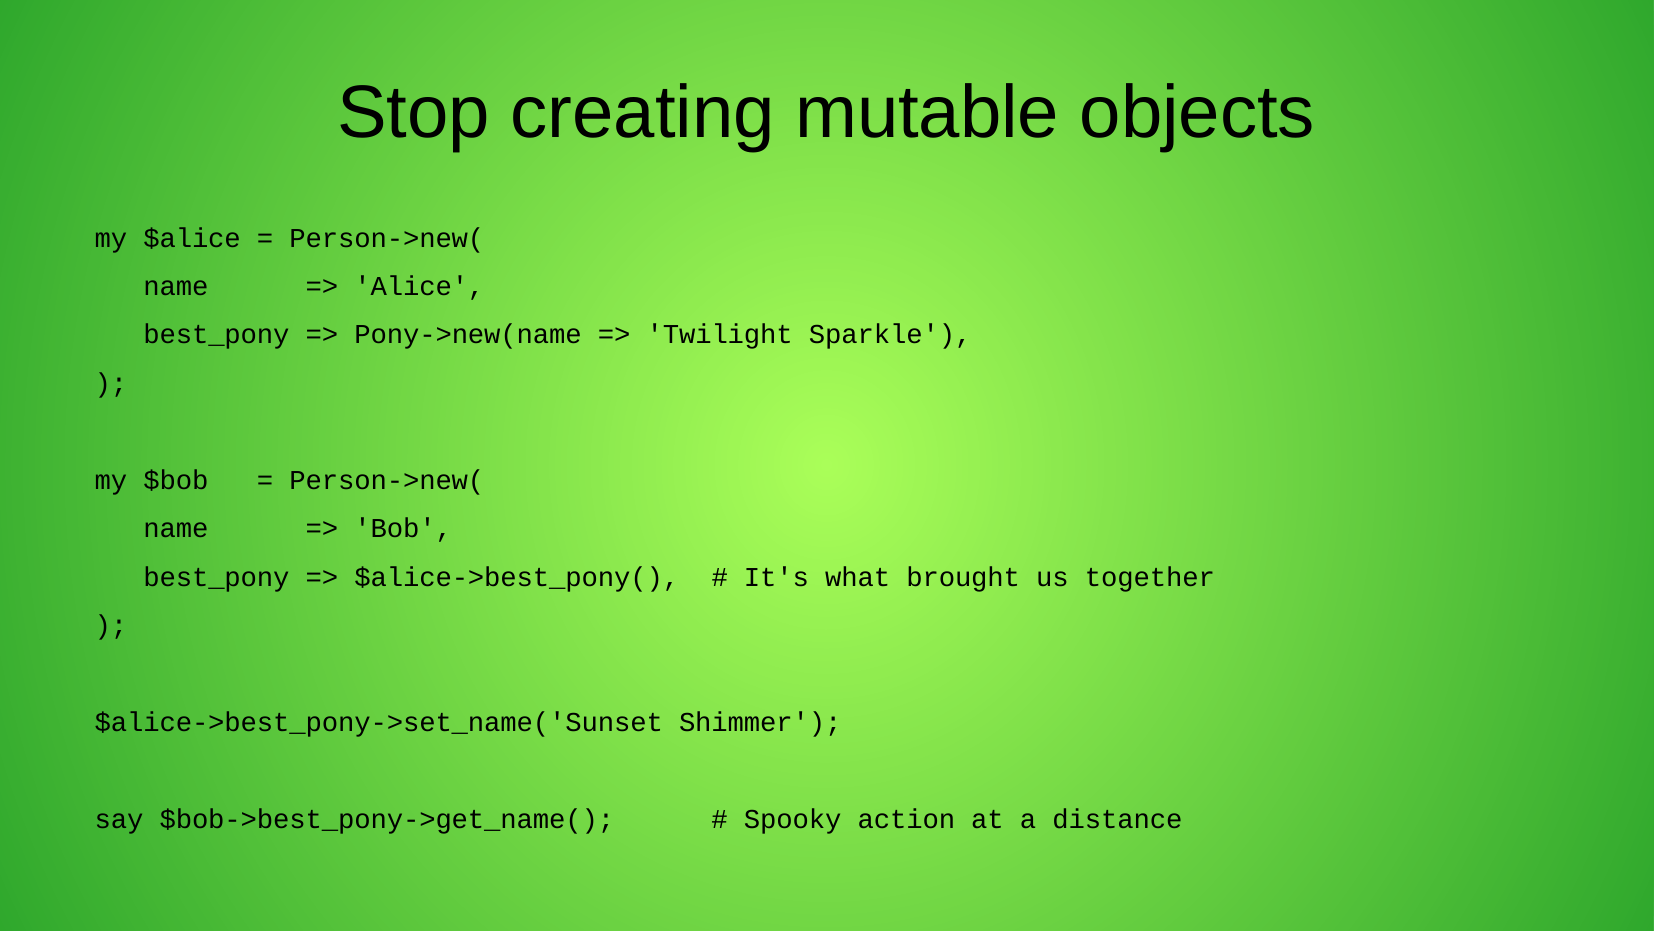

# Stop creating mutable objects
my $alice = Person->new(
 name => 'Alice',
 best_pony => Pony->new(name => 'Twilight Sparkle'),
);
my $bob = Person->new(
 name => 'Bob',
 best_pony => $alice->best_pony(), # It's what brought us together
);
$alice->best_pony->set_name('Sunset Shimmer');
say $bob->best_pony->get_name(); # Spooky action at a distance